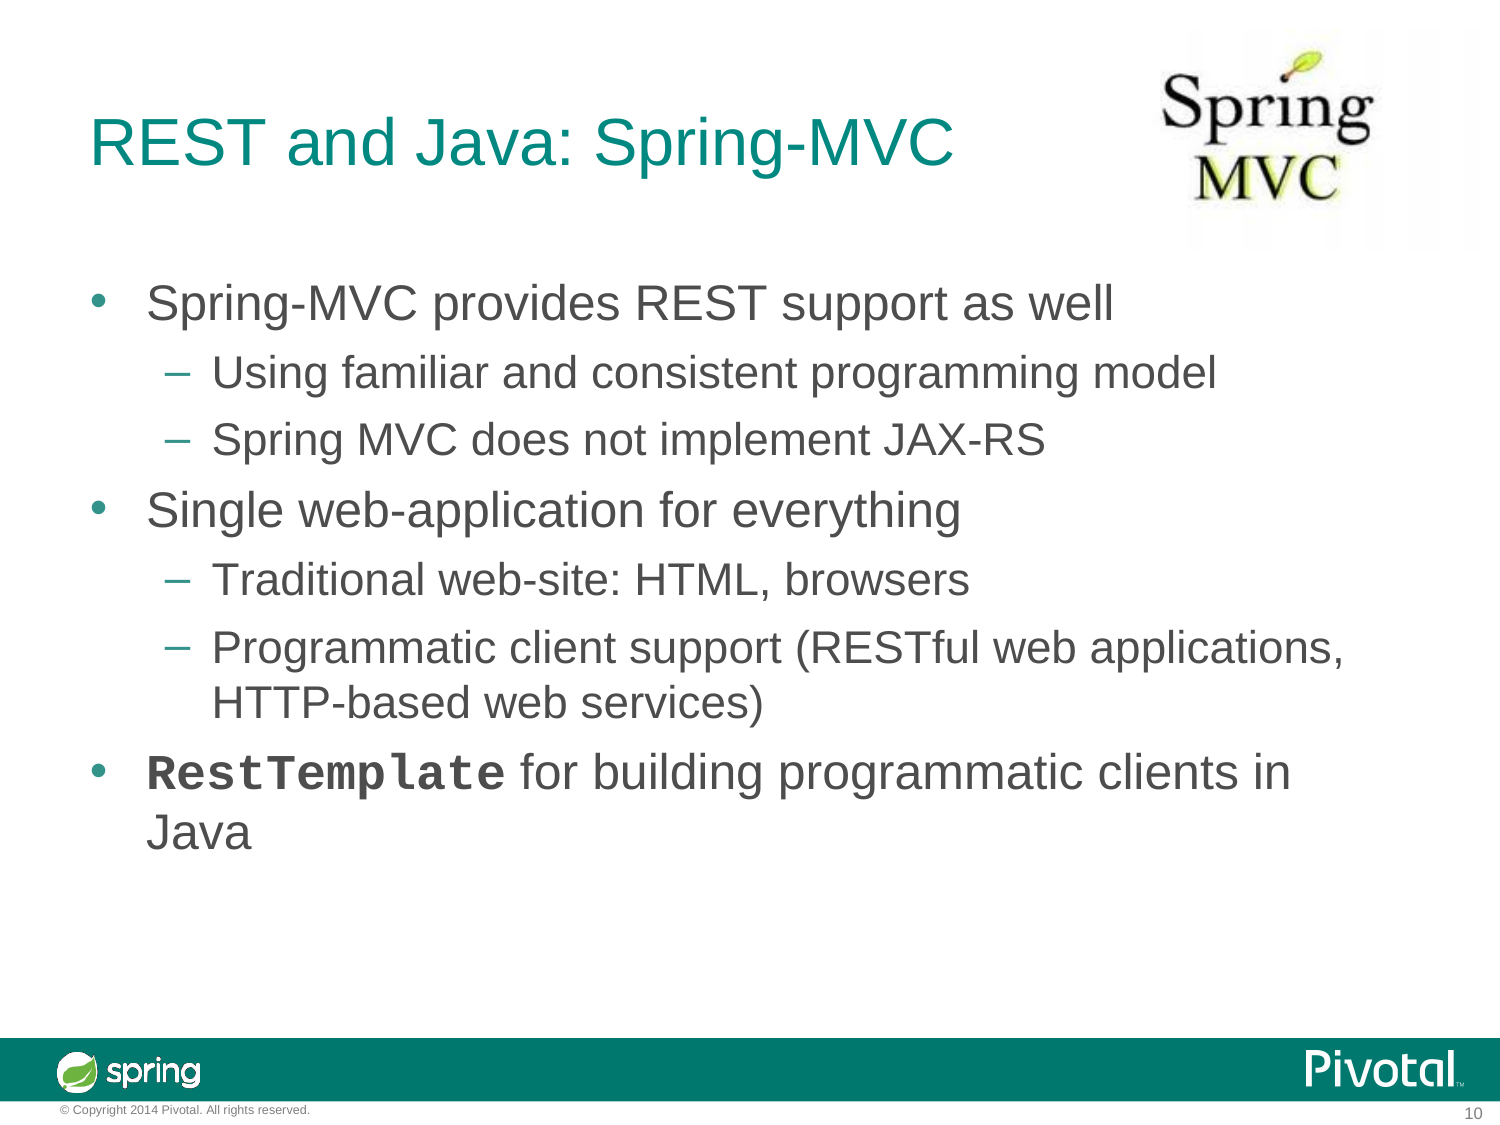

# REST and Java: Spring-MVC
Spring-MVC provides REST support as well
Using familiar and consistent programming model
Spring MVC does not implement JAX-RS
Single web-application for everything
Traditional web-site: HTML, browsers
Programmatic client support (RESTful web applications, HTTP-based web services)
RestTemplate for building programmatic clients in Java